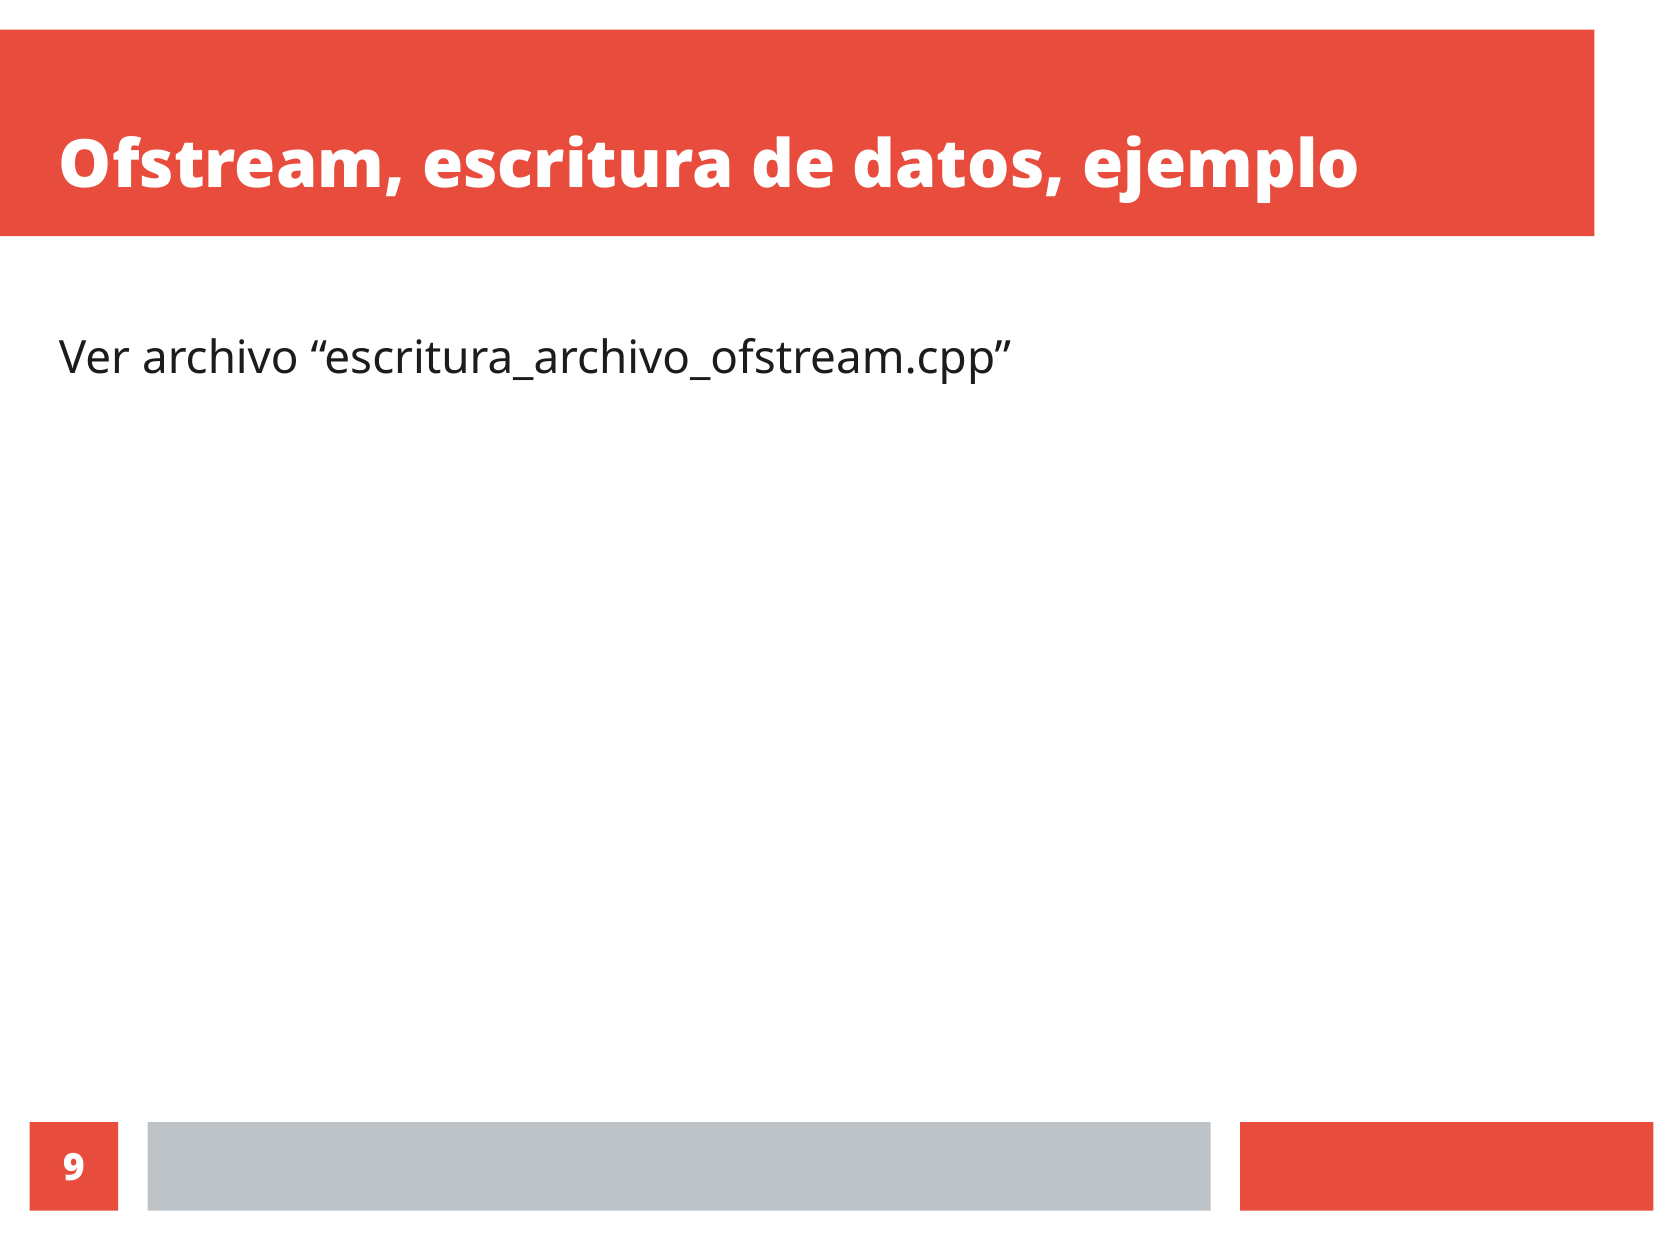

# Ofstream, escritura de datos, ejemplo
Ver archivo “escritura_archivo_ofstream.cpp”
9